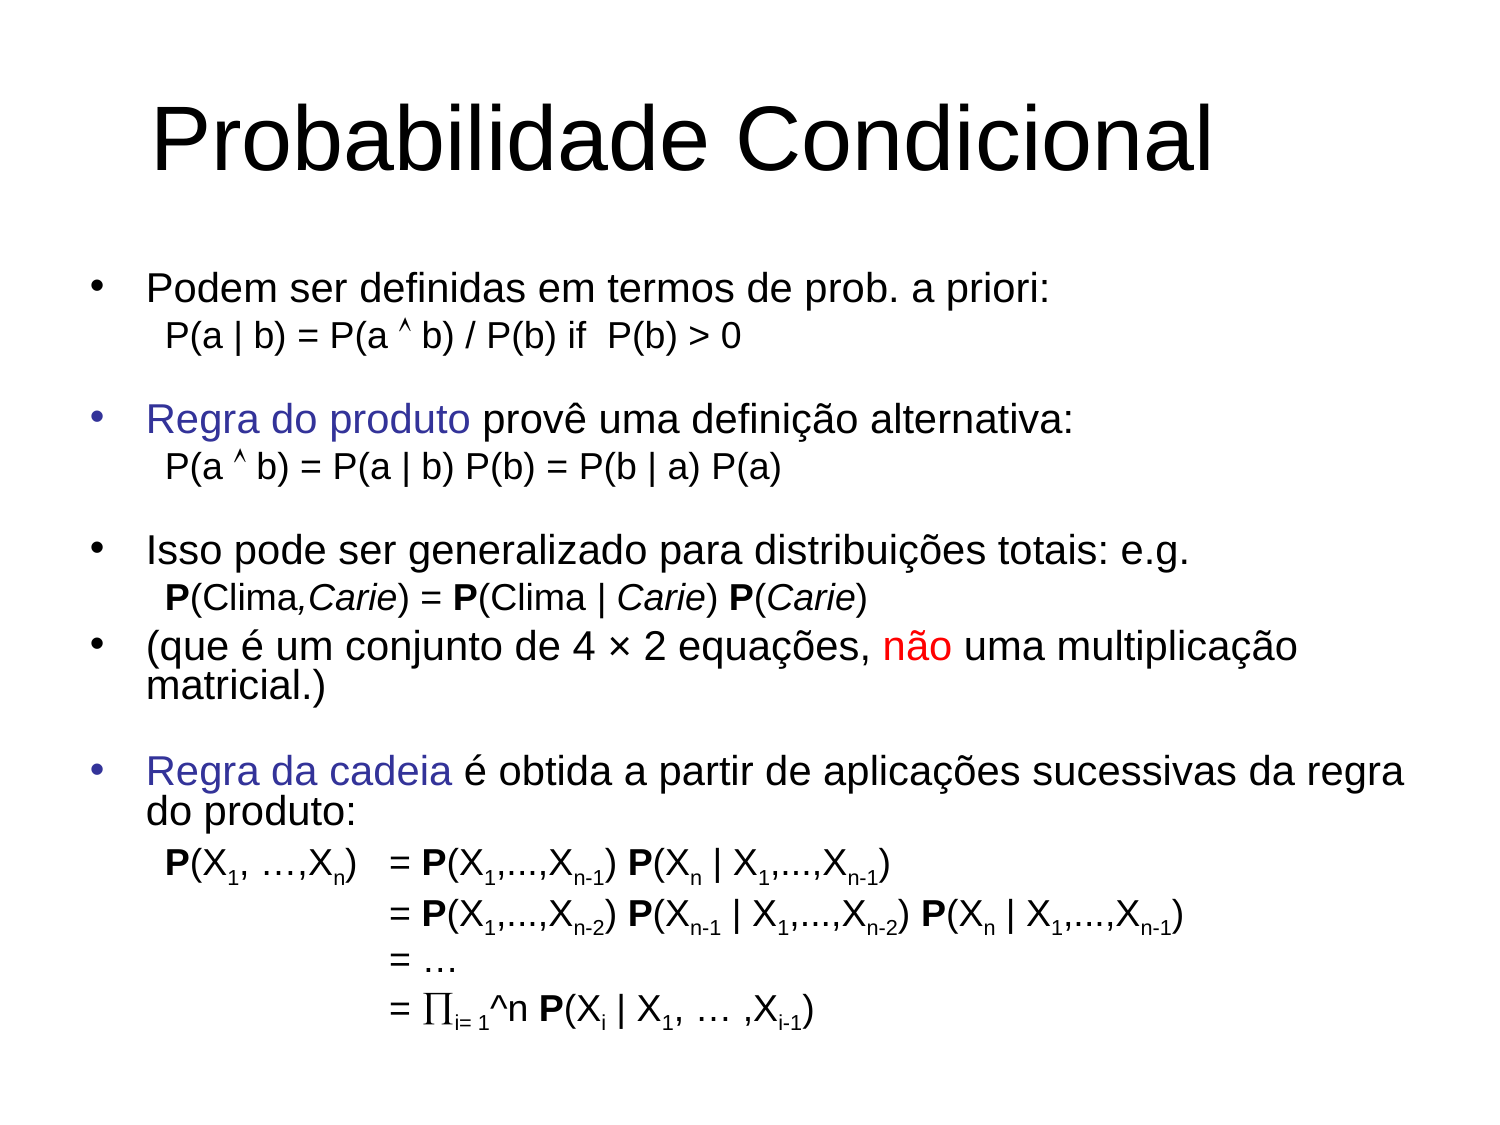

# Probabilidade Condicional
Podem ser definidas em termos de prob. a priori:
P(a | b) = P(a  b) / P(b) if P(b) > 0
Regra do produto provê uma definição alternativa:
P(a  b) = P(a | b) P(b) = P(b | a) P(a)
Isso pode ser generalizado para distribuições totais: e.g.
P(Clima,Carie) = P(Clima | Carie) P(Carie)
(que é um conjunto de 4 × 2 equações, não uma multiplicação matricial.)
Regra da cadeia é obtida a partir de aplicações sucessivas da regra do produto:
P(X1, …,Xn) 	= P(X1,...,Xn-1) P(Xn | X1,...,Xn-1)
 	= P(X1,...,Xn-2) P(Xn-1 | X1,...,Xn-2) P(Xn | X1,...,Xn-1)
 	= …
 	= i= 1^n P(Xi | X1, … ,Xi-1)